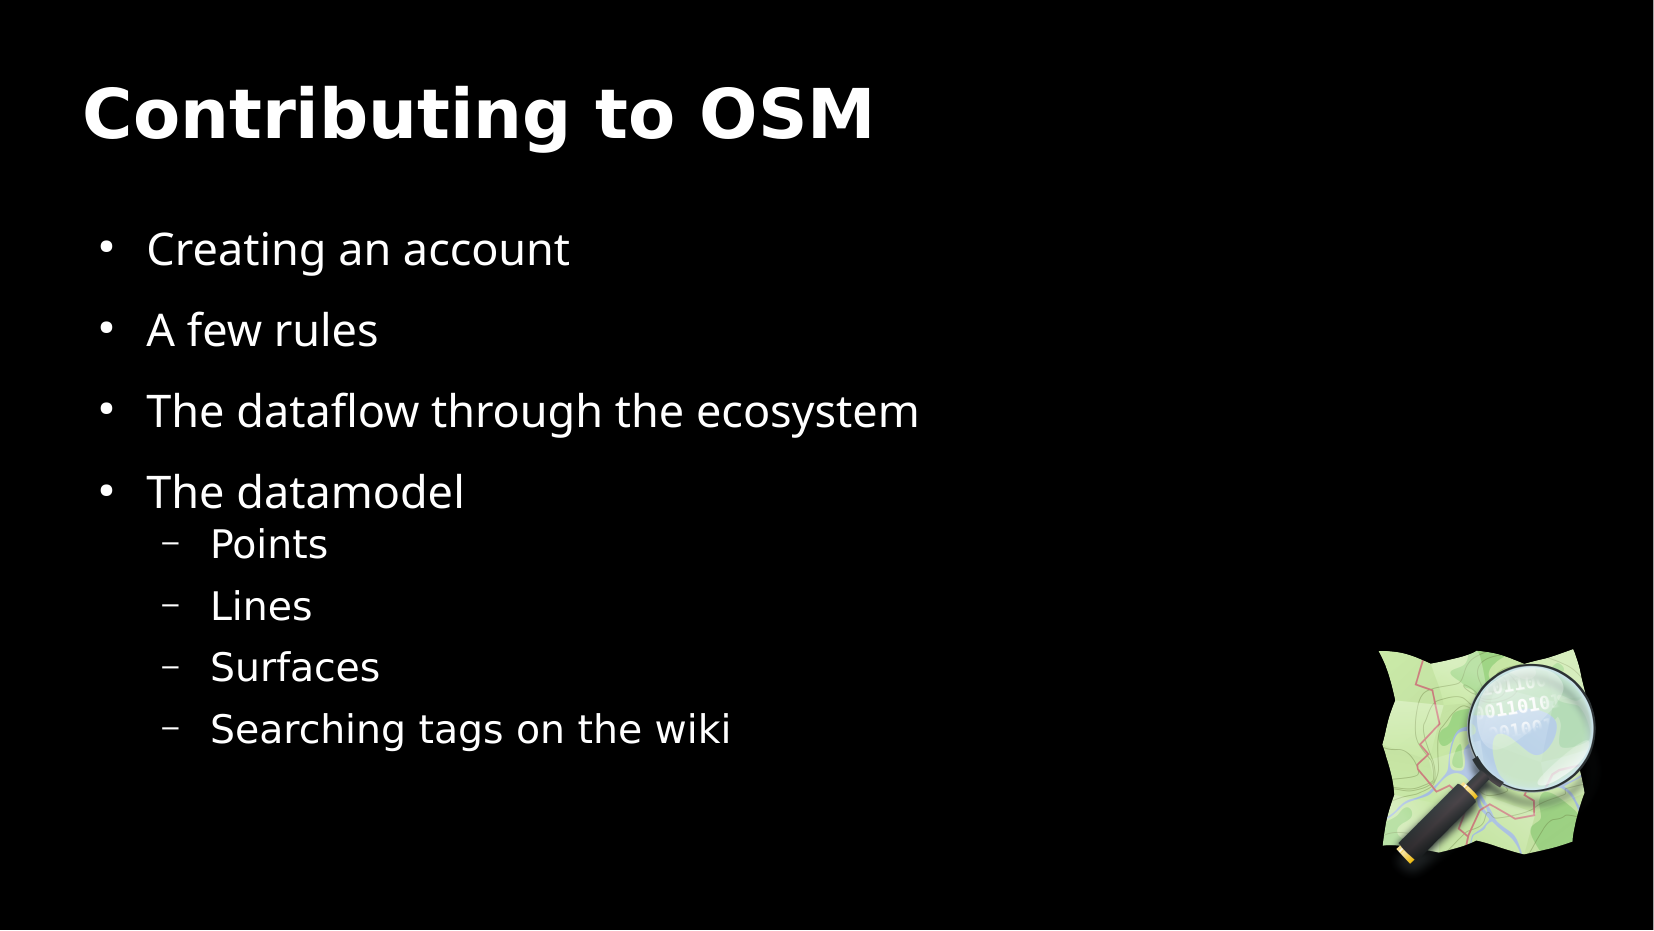

# Contributing to OSM
Creating an account
A few rules
The dataflow through the ecosystem
The datamodel
Points
Lines
Surfaces
Searching tags on the wiki